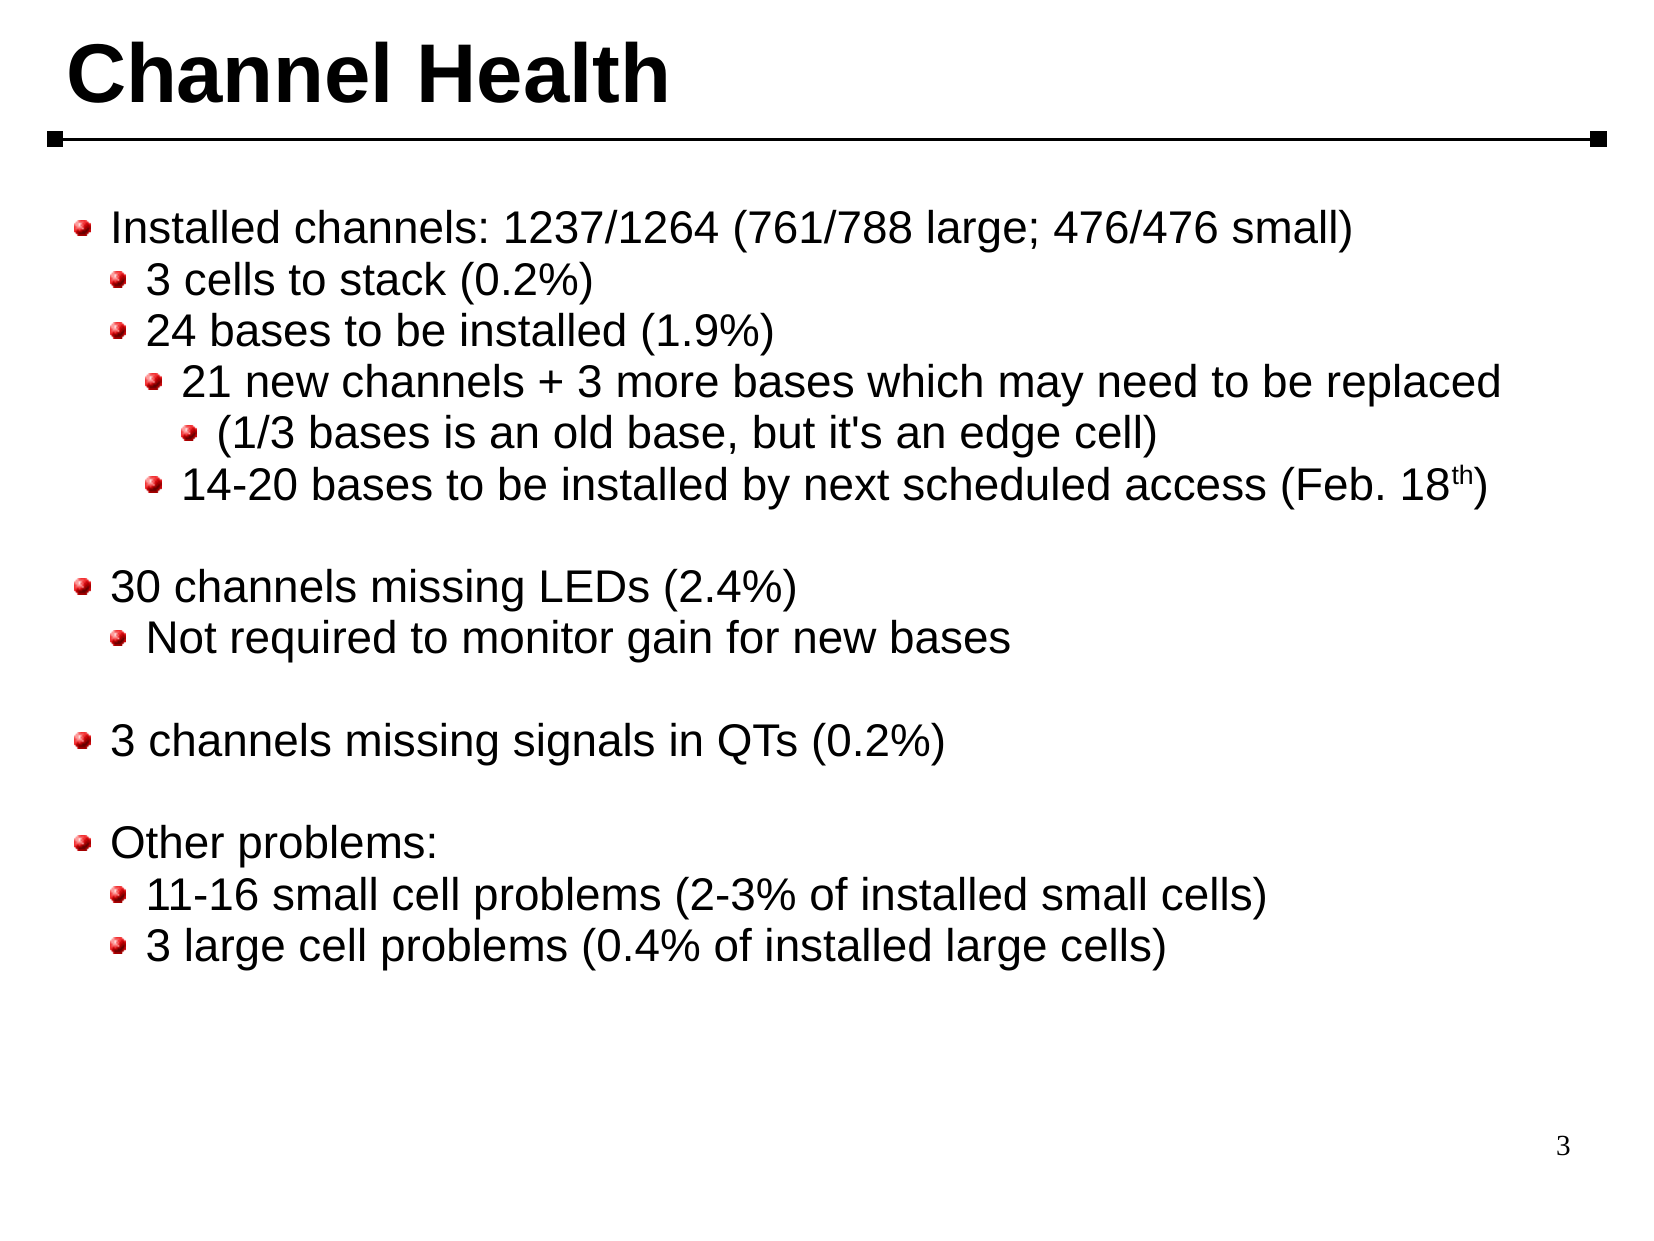

Channel Health
Installed channels: 1237/1264 (761/788 large; 476/476 small)
3 cells to stack (0.2%)
24 bases to be installed (1.9%)
21 new channels + 3 more bases which may need to be replaced
(1/3 bases is an old base, but it's an edge cell)
14-20 bases to be installed by next scheduled access (Feb. 18th)
30 channels missing LEDs (2.4%)
Not required to monitor gain for new bases
3 channels missing signals in QTs (0.2%)
Other problems:
11-16 small cell problems (2-3% of installed small cells)
3 large cell problems (0.4% of installed large cells)
3